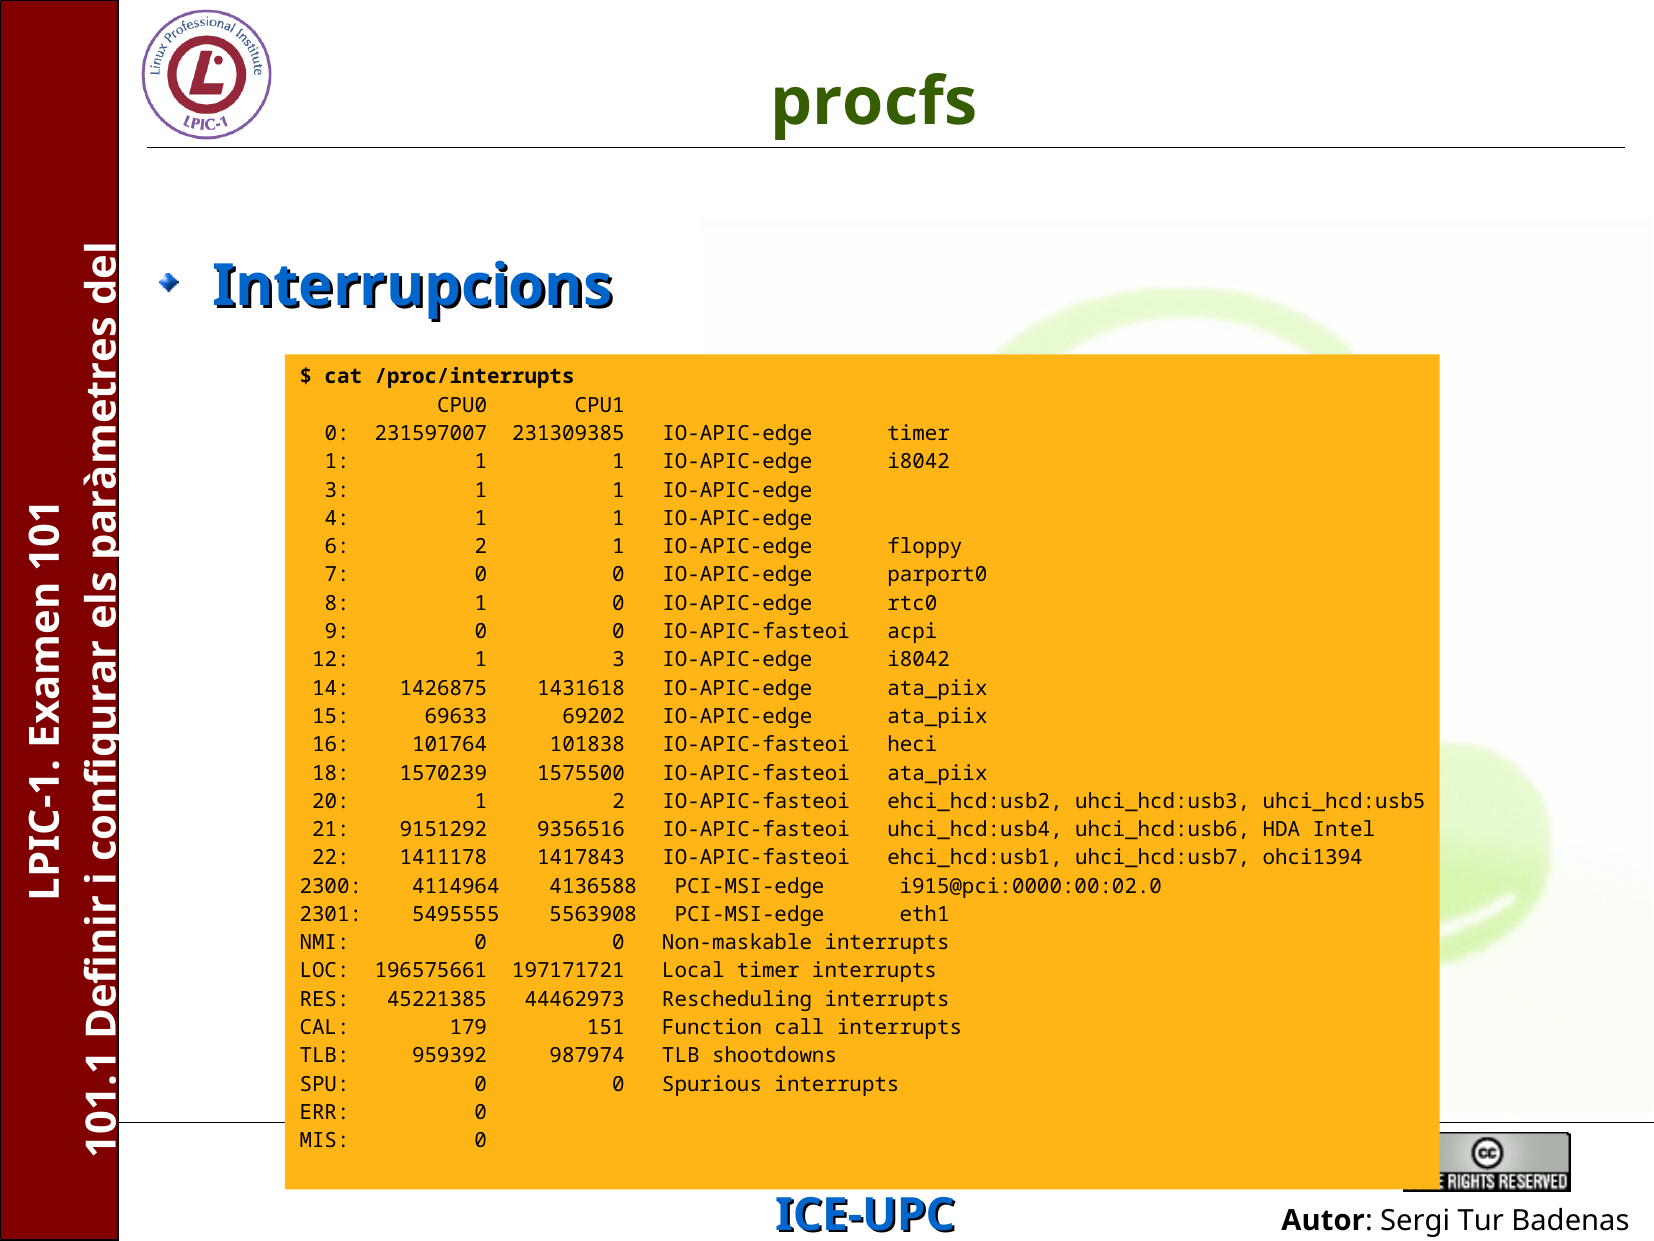

# procfs
Interrupcions
$ cat /proc/interrupts
 CPU0 CPU1
 0: 231597007 231309385 IO-APIC-edge timer
 1: 1 1 IO-APIC-edge i8042
 3: 1 1 IO-APIC-edge
 4: 1 1 IO-APIC-edge
 6: 2 1 IO-APIC-edge floppy
 7: 0 0 IO-APIC-edge parport0
 8: 1 0 IO-APIC-edge rtc0
 9: 0 0 IO-APIC-fasteoi acpi
 12: 1 3 IO-APIC-edge i8042
 14: 1426875 1431618 IO-APIC-edge ata_piix
 15: 69633 69202 IO-APIC-edge ata_piix
 16: 101764 101838 IO-APIC-fasteoi heci
 18: 1570239 1575500 IO-APIC-fasteoi ata_piix
 20: 1 2 IO-APIC-fasteoi ehci_hcd:usb2, uhci_hcd:usb3, uhci_hcd:usb5
 21: 9151292 9356516 IO-APIC-fasteoi uhci_hcd:usb4, uhci_hcd:usb6, HDA Intel
 22: 1411178 1417843 IO-APIC-fasteoi ehci_hcd:usb1, uhci_hcd:usb7, ohci1394
2300: 4114964 4136588 PCI-MSI-edge i915@pci:0000:00:02.0
2301: 5495555 5563908 PCI-MSI-edge eth1
NMI: 0 0 Non-maskable interrupts
LOC: 196575661 197171721 Local timer interrupts
RES: 45221385 44462973 Rescheduling interrupts
CAL: 179 151 Function call interrupts
TLB: 959392 987974 TLB shootdowns
SPU: 0 0 Spurious interrupts
ERR: 0
MIS: 0